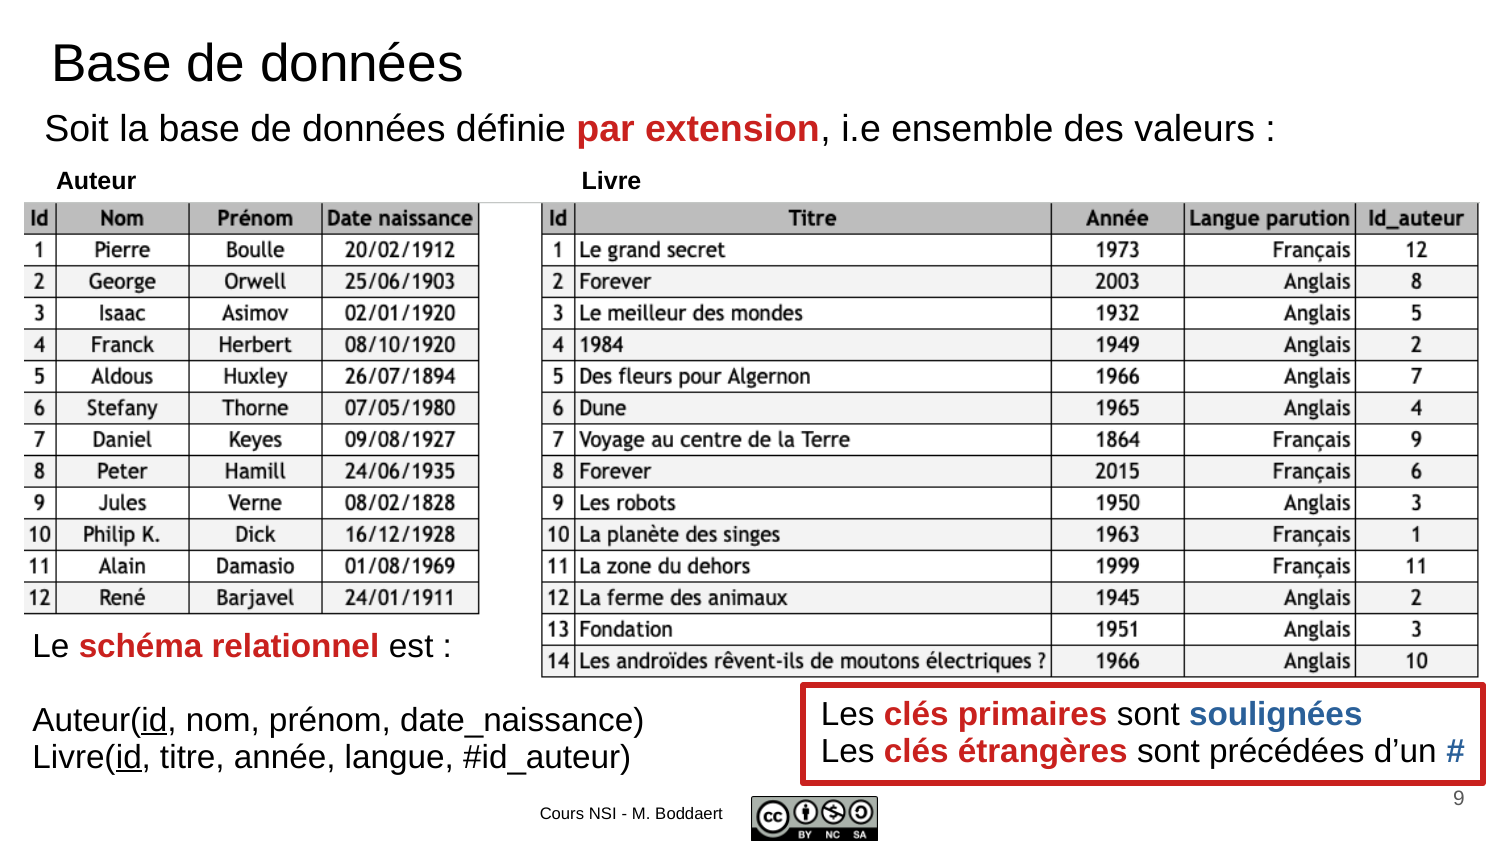

# Base de données
Soit la base de données définie par extension, i.e ensemble des valeurs :
Auteur
Livre
Le schéma relationnel est :
Auteur(id, nom, prénom, date_naissance)
Livre(id, titre, année, langue, #id_auteur)
Les clés primaires sont soulignées
Les clés étrangères sont précédées d’un #